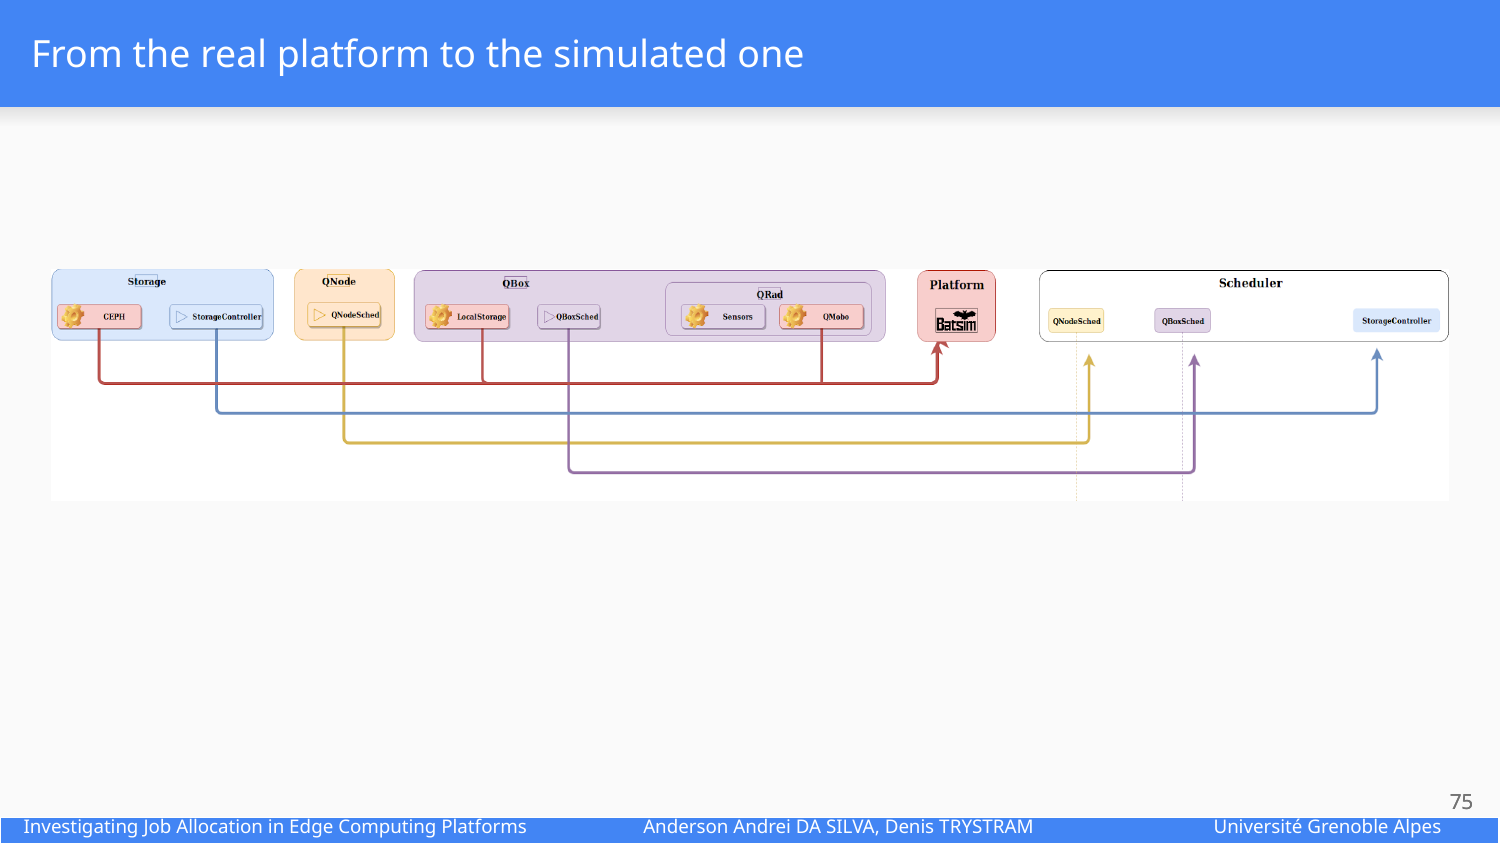

# From the real platform to the simulated one
Investigating Job Allocation in Edge Computing Platforms
Anderson Andrei DA SILVA, Denis TRYSTRAM
Université Grenoble Alpes